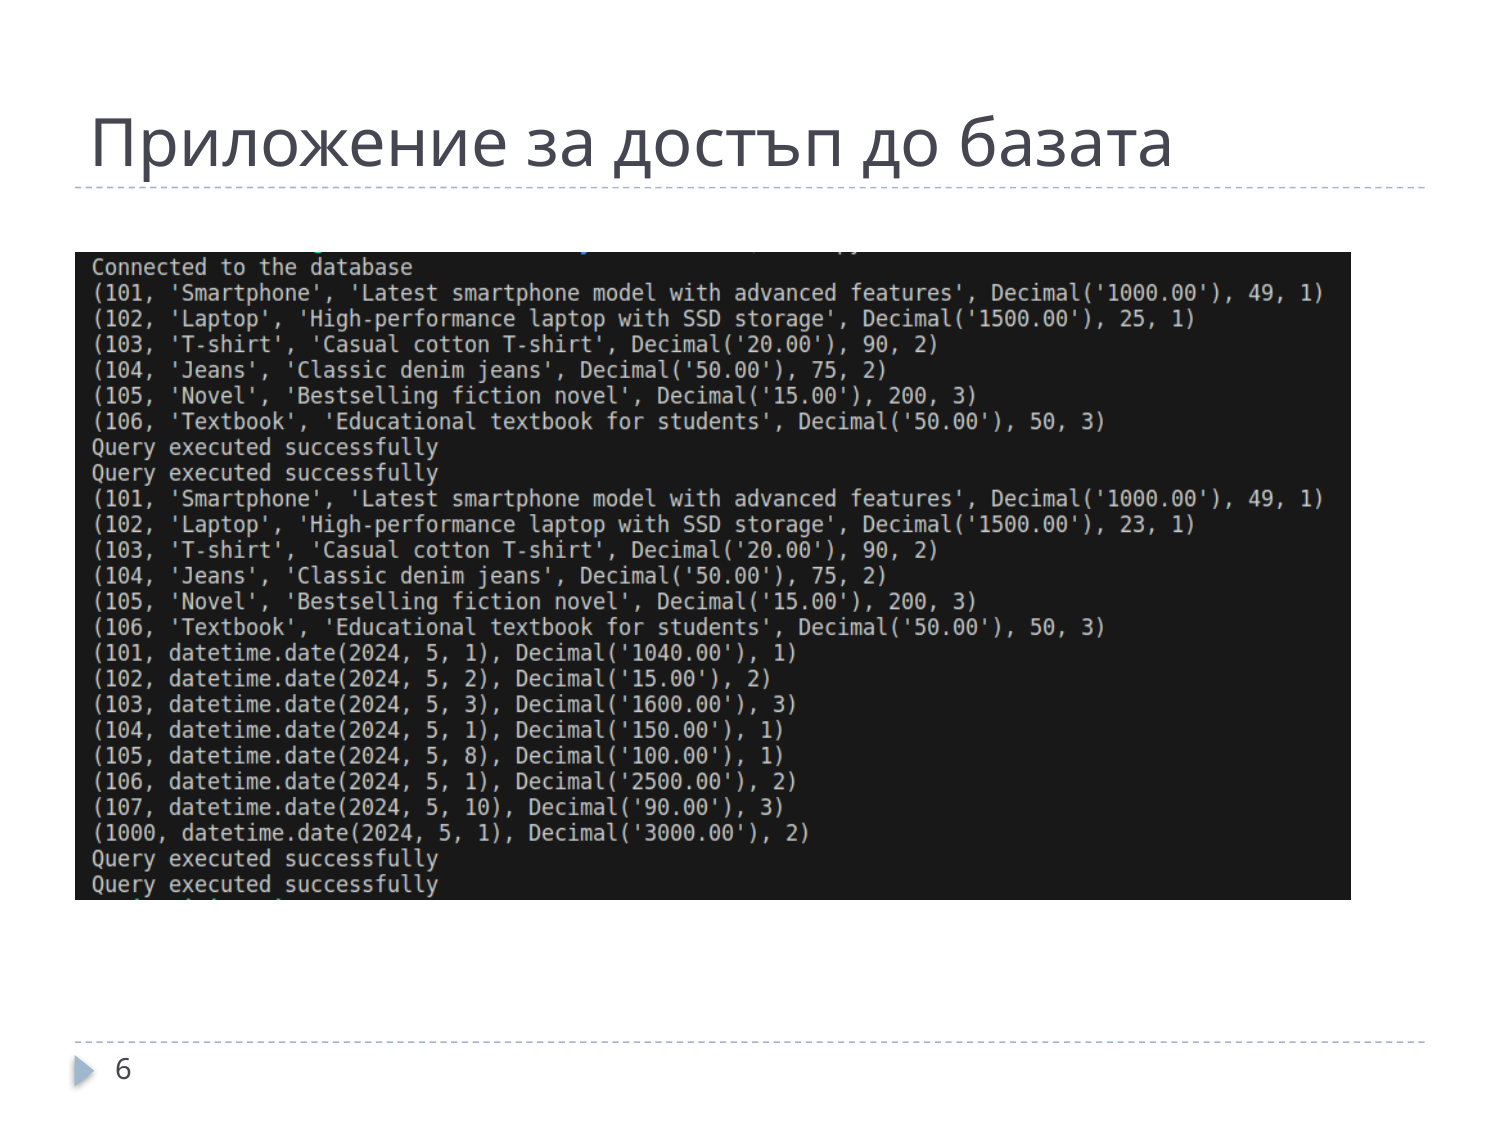

# Приложение за достъп до базата
6